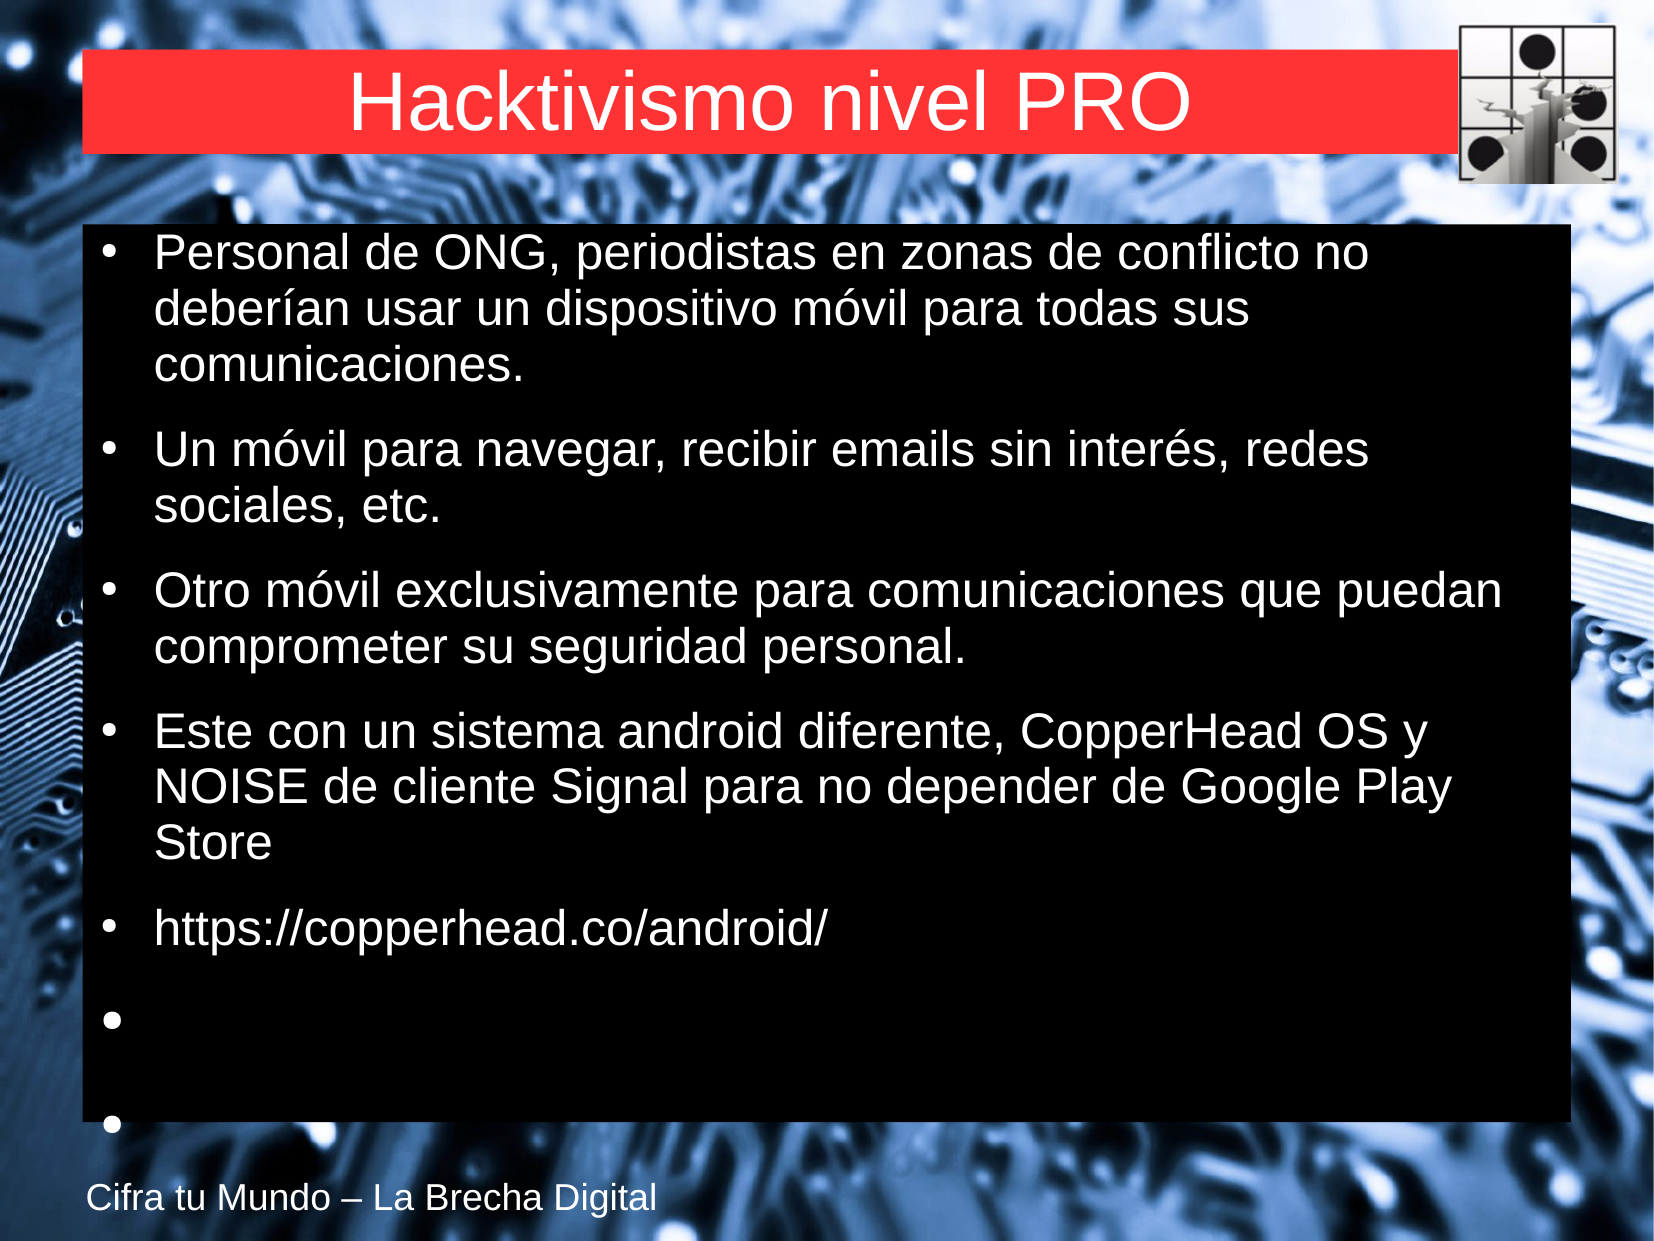

Tráfico de datos seguro con Tor y/o VPN
Hacktivismo nivel PRO
# Personal de ONG, periodistas en zonas de conflicto no deberían usar un dispositivo móvil para todas sus comunicaciones.
Un móvil para navegar, recibir emails sin interés, redes sociales, etc.
Otro móvil exclusivamente para comunicaciones que puedan comprometer su seguridad personal.
Este con un sistema android diferente, CopperHead OS y NOISE de cliente Signal para no depender de Google Play Store
https://copperhead.co/android/
Cifra tu Mundo – La Brecha Digital